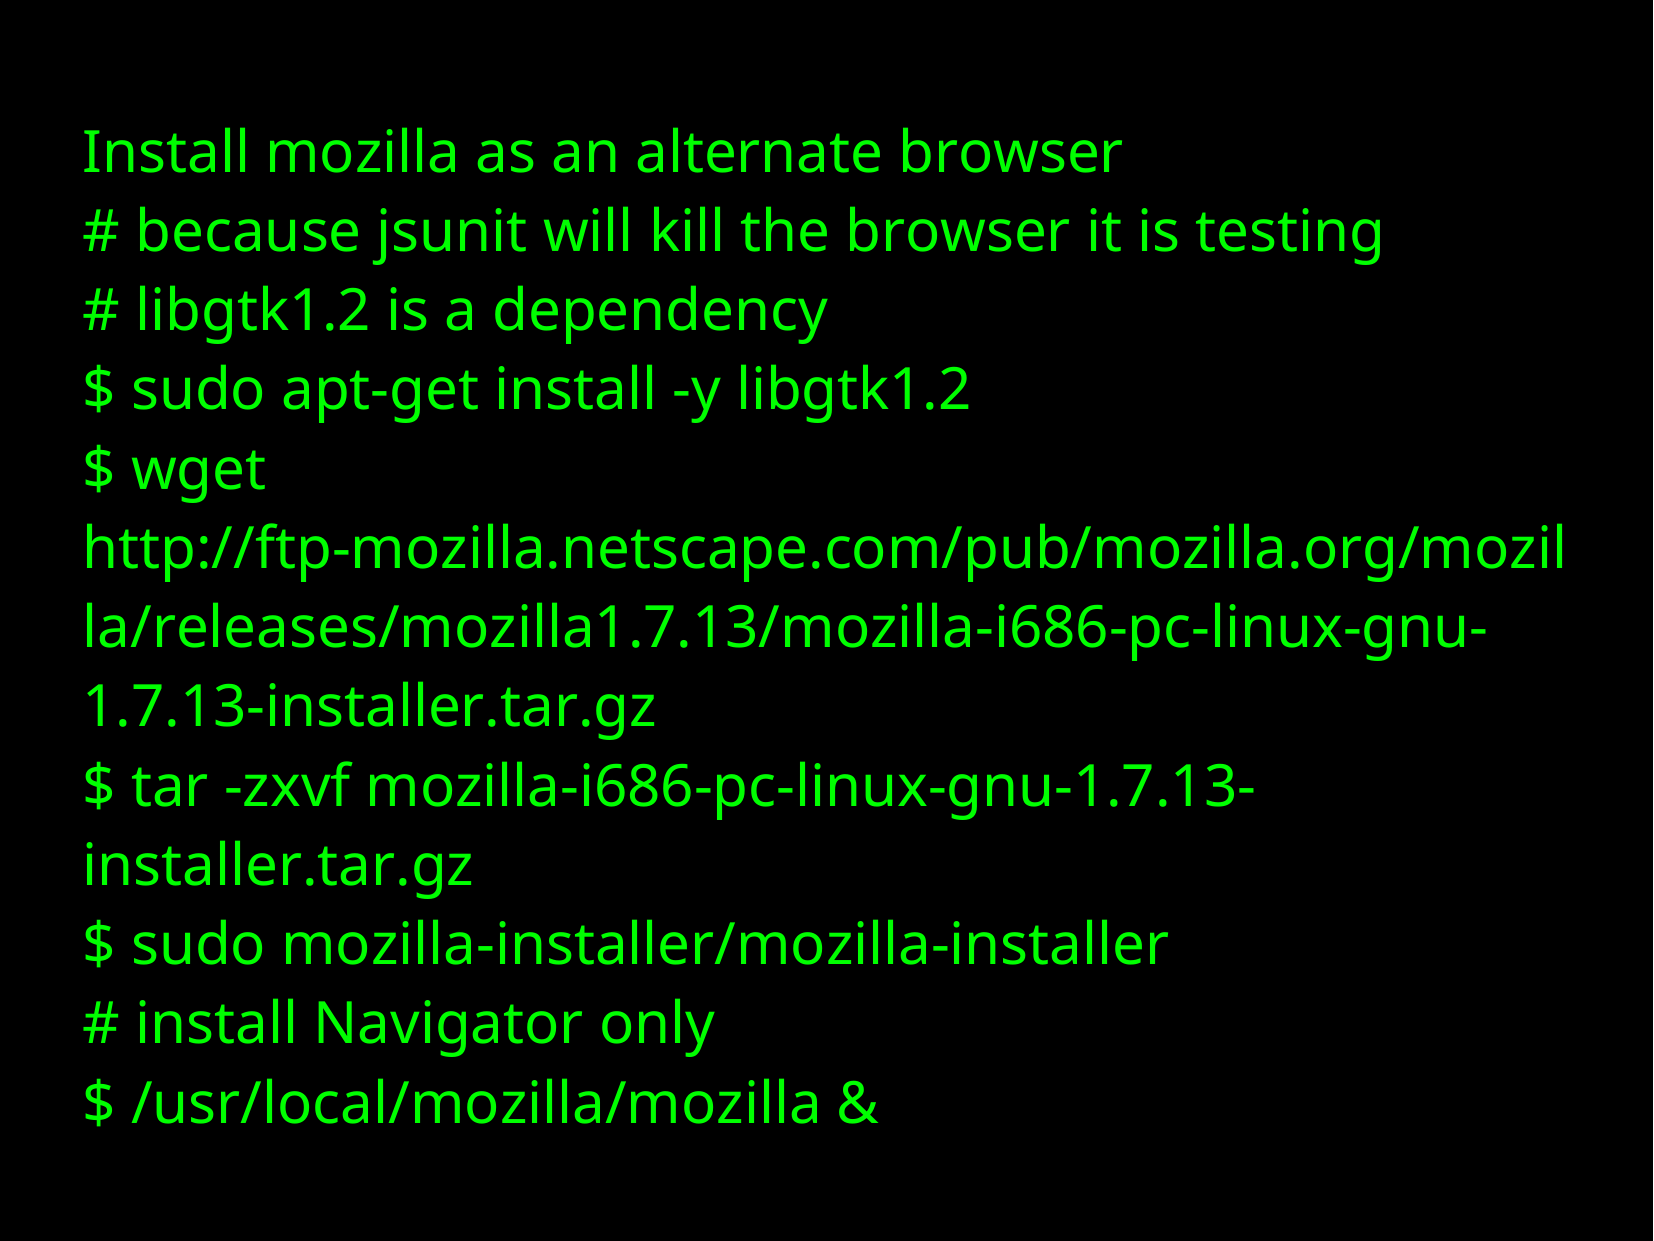

# Install mozilla as an alternate browser # because jsunit will kill the browser it is testing # libgtk1.2 is a dependency $ sudo apt-get install -y libgtk1.2 $ wget http://ftp-mozilla.netscape.com/pub/mozilla.org/mozilla/releases/mozilla1.7.13/mozilla-i686-pc-linux-gnu-1.7.13-installer.tar.gz $ tar -zxvf mozilla-i686-pc-linux-gnu-1.7.13-installer.tar.gz $ sudo mozilla-installer/mozilla-installer # install Navigator only $ /usr/local/mozilla/mozilla &